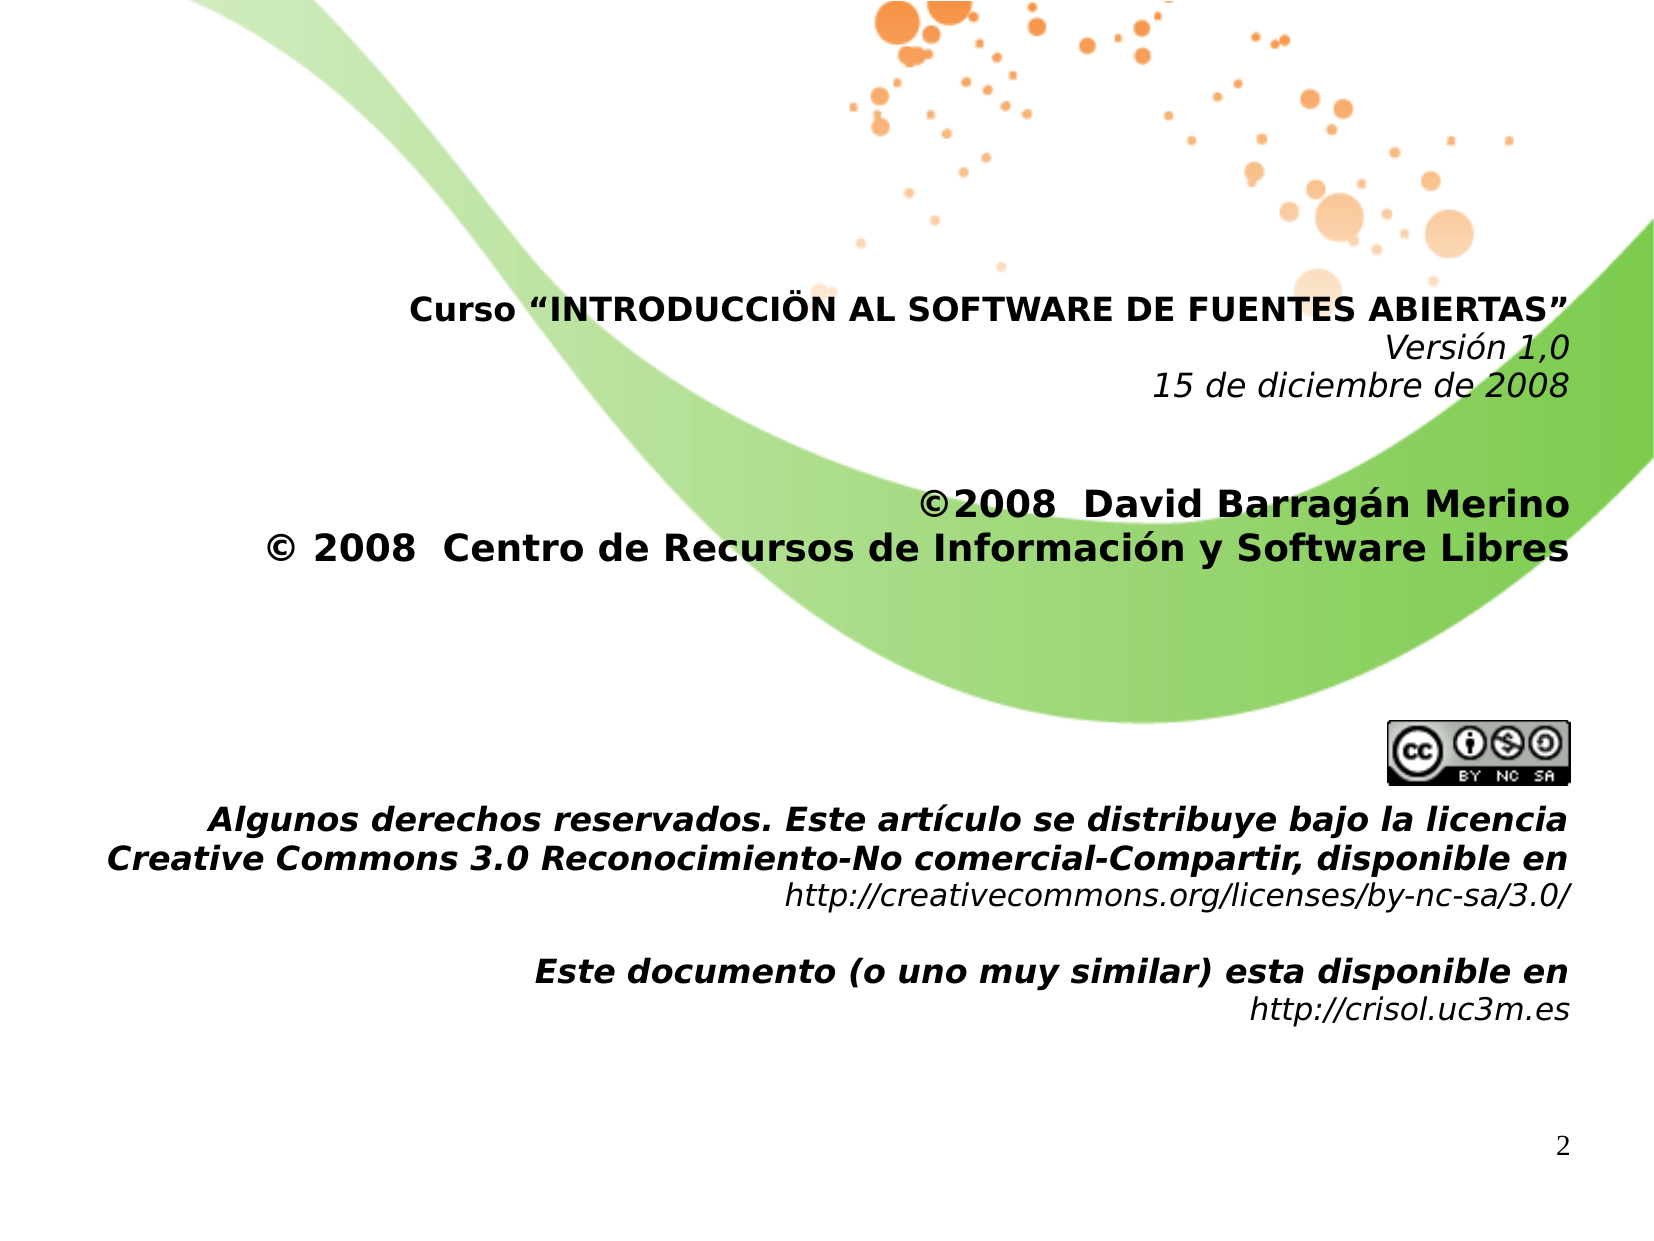

# Curso “INTRODUCCIÖN AL SOFTWARE DE FUENTES ABIERTAS”
Versión 1,0
15 de diciembre de 2008
©2008 David Barragán Merino
© 2008 Centro de Recursos de Información y Software Libres
Algunos derechos reservados. Este artículo se distribuye bajo la licencia Creative Commons 3.0 Reconocimiento-No comercial-Compartir, disponible en
http://creativecommons.org/licenses/by-nc-sa/3.0/
Este documento (o uno muy similar) esta disponible en
http://crisol.uc3m.es
2